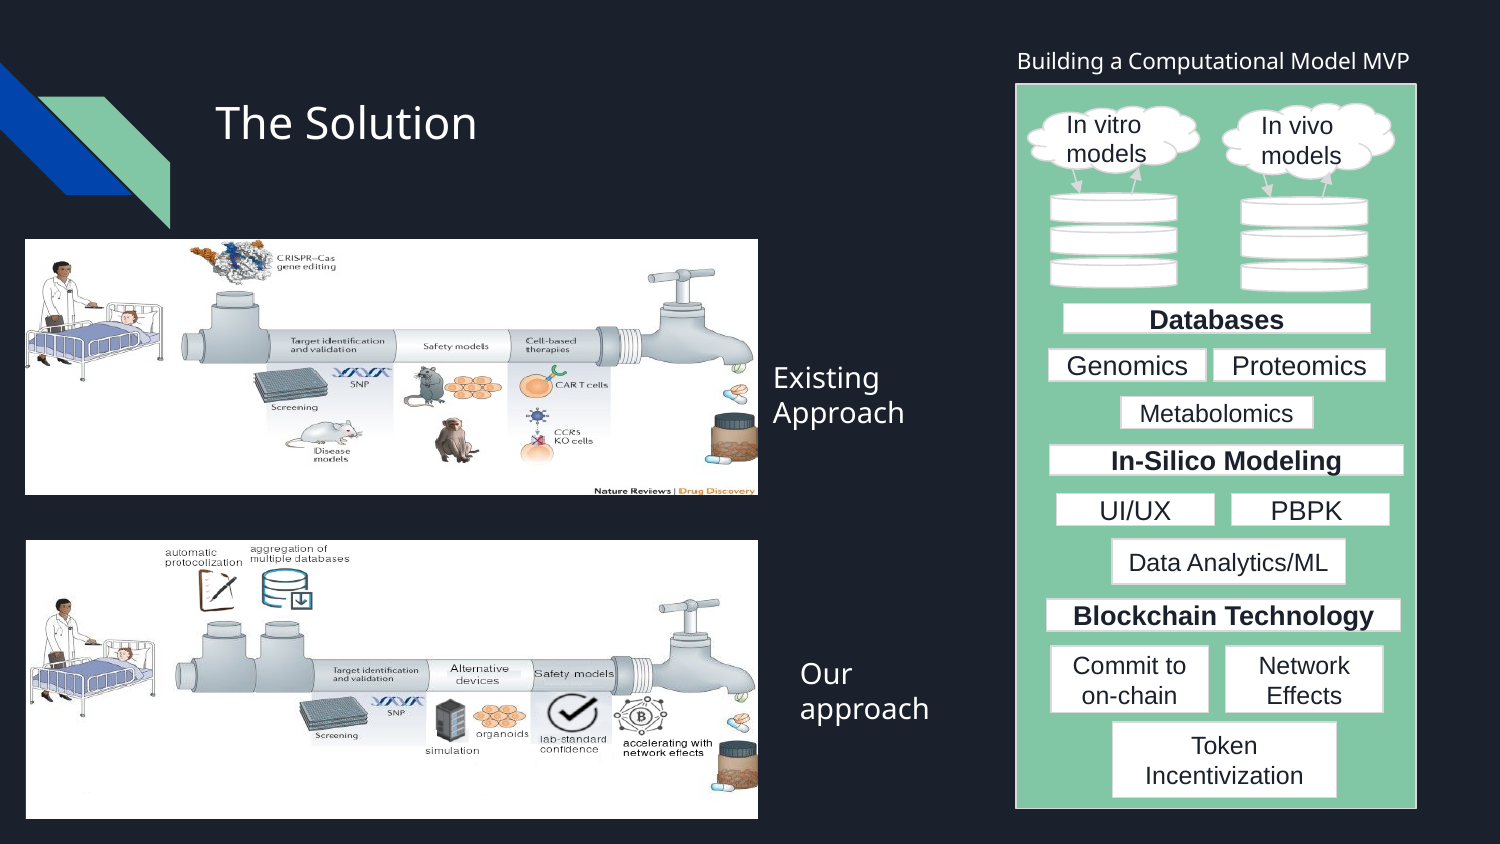

Building a Computational Model MVP
# The Solution
In vivo models
In vitro models
Databases
Existing Approach
Genomics
Proteomics
Metabolomics
In-Silico Modeling
UI/UX
PBPK
Data Analytics/ML
Blockchain Technology
Our approach
Commit to on-chain
Network Effects
Token Incentivization